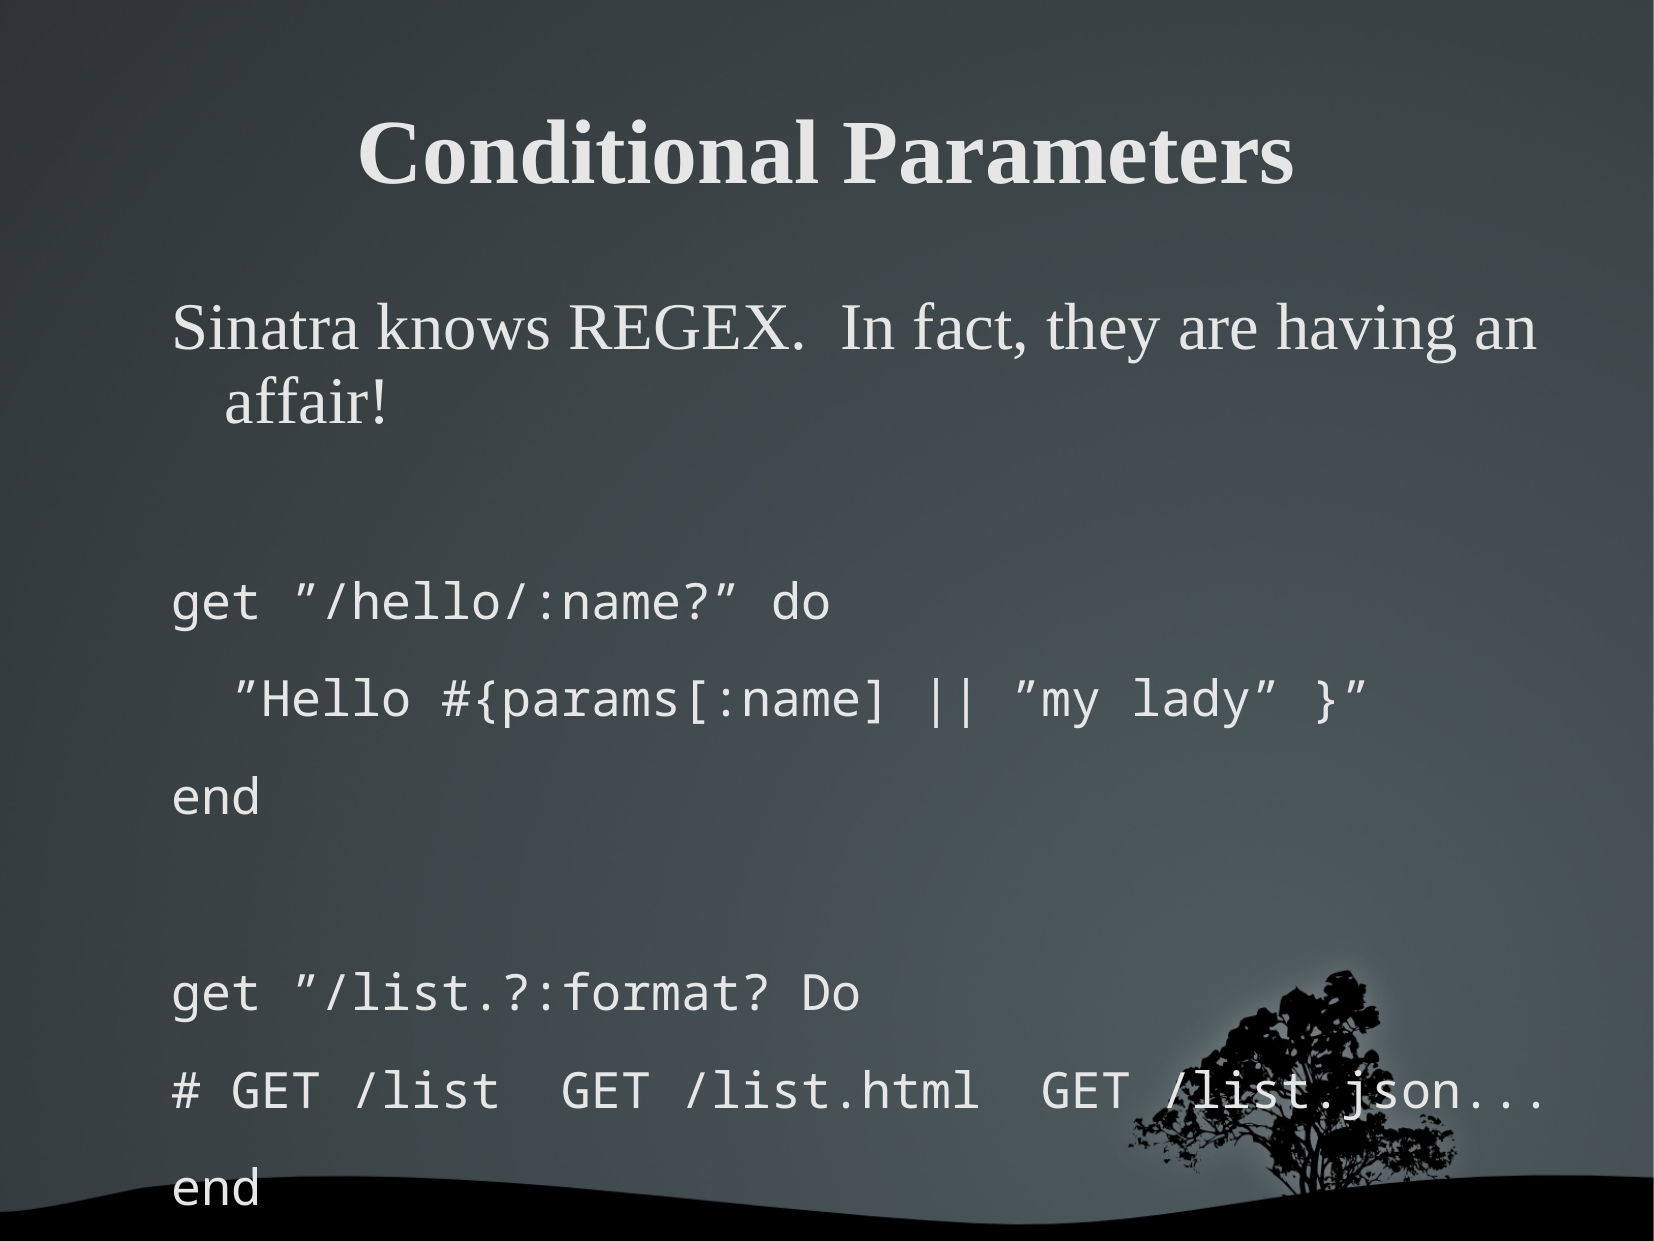

# Conditional Parameters
Sinatra knows REGEX. In fact, they are having an affair!
get ”/hello/:name?” do
 ”Hello #{params[:name] || ”my lady” }”
end
get ”/list.?:format? Do
# GET /list GET /list.html GET /list.json...
end